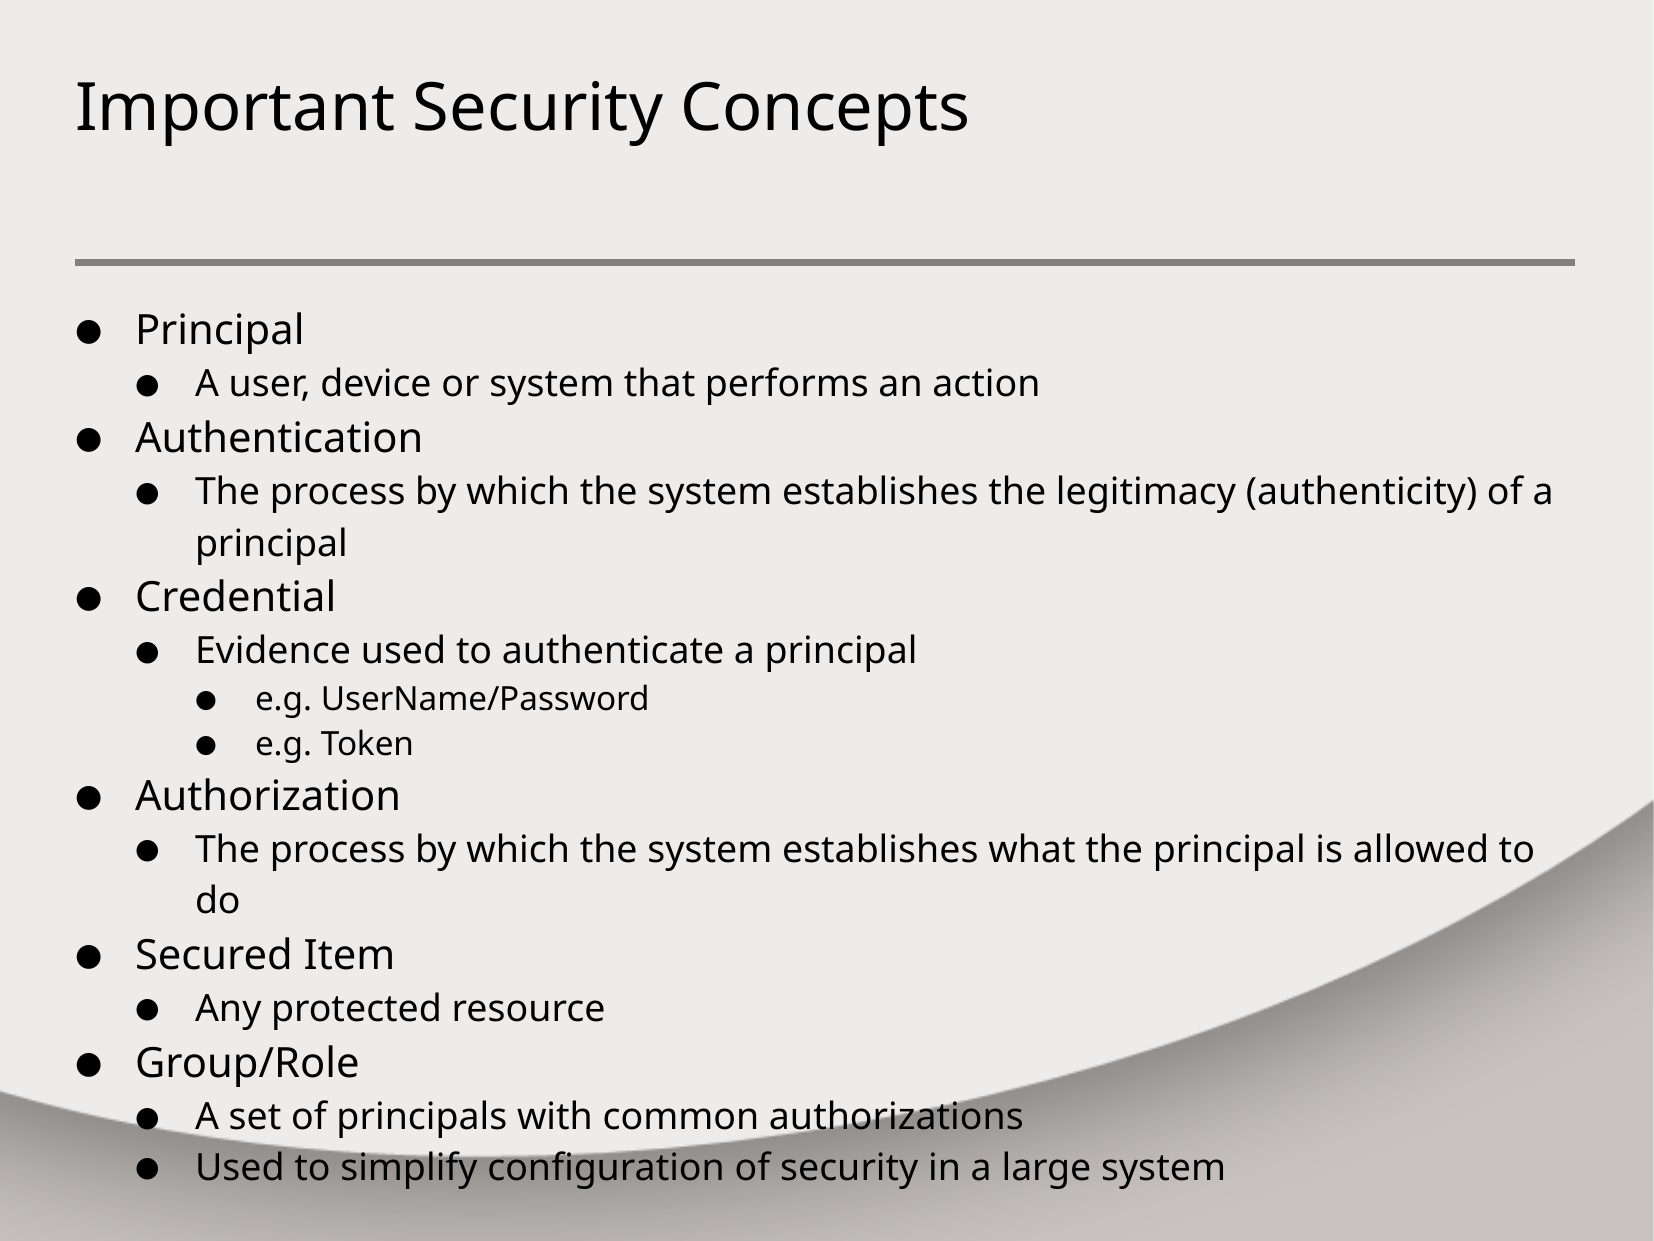

# Important Security Concepts
Principal
A user, device or system that performs an action
Authentication
The process by which the system establishes the legitimacy (authenticity) of a principal
Credential
Evidence used to authenticate a principal
e.g. UserName/Password
e.g. Token
Authorization
The process by which the system establishes what the principal is allowed to do
Secured Item
Any protected resource
Group/Role
A set of principals with common authorizations
Used to simplify configuration of security in a large system